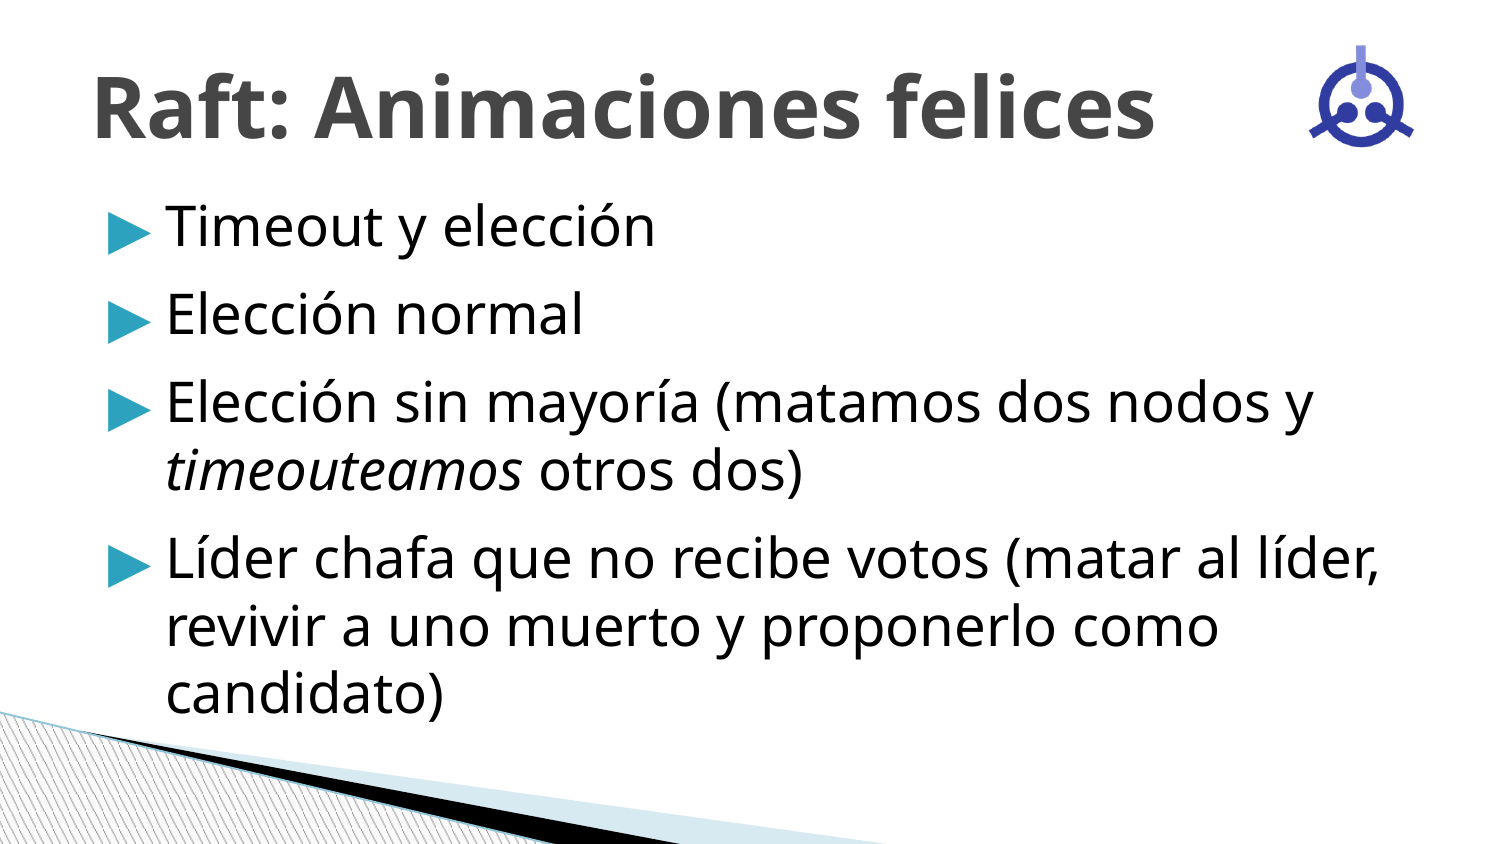

Raft: Animaciones felices
# Timeout y elección
Elección normal
Elección sin mayoría (matamos dos nodos y timeouteamos otros dos)
Líder chafa que no recibe votos (matar al líder, revivir a uno muerto y proponerlo como candidato)